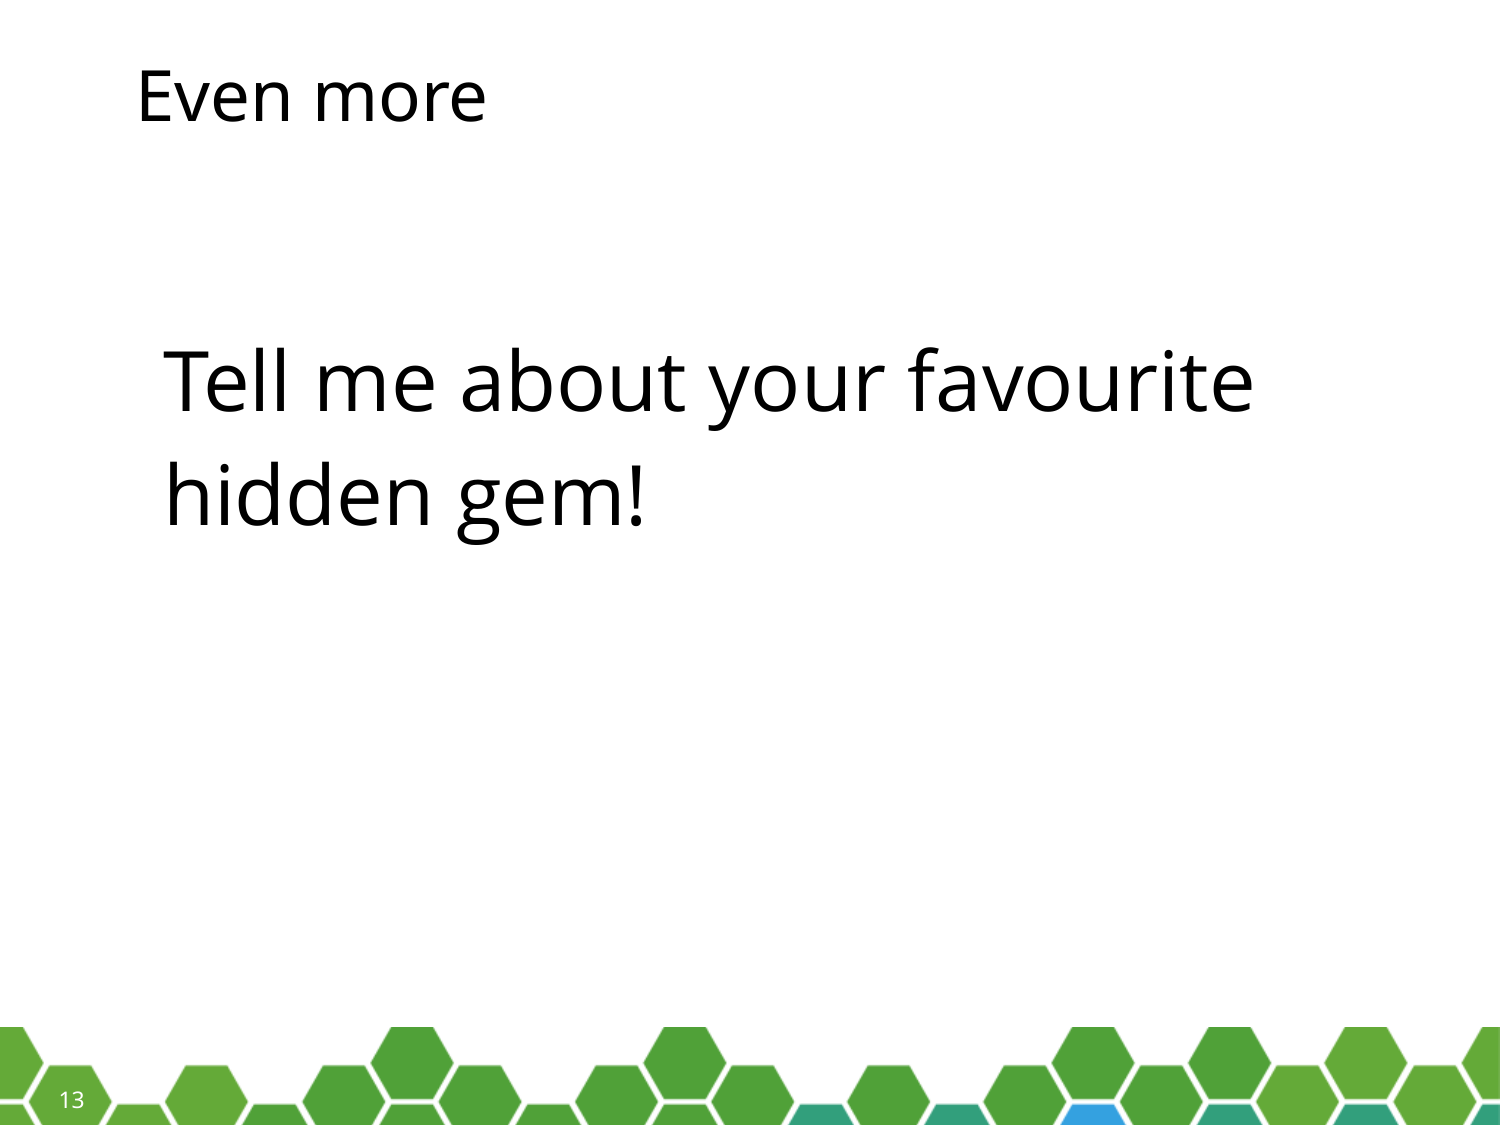

# Even more
Tell me about your favourite hidden gem!